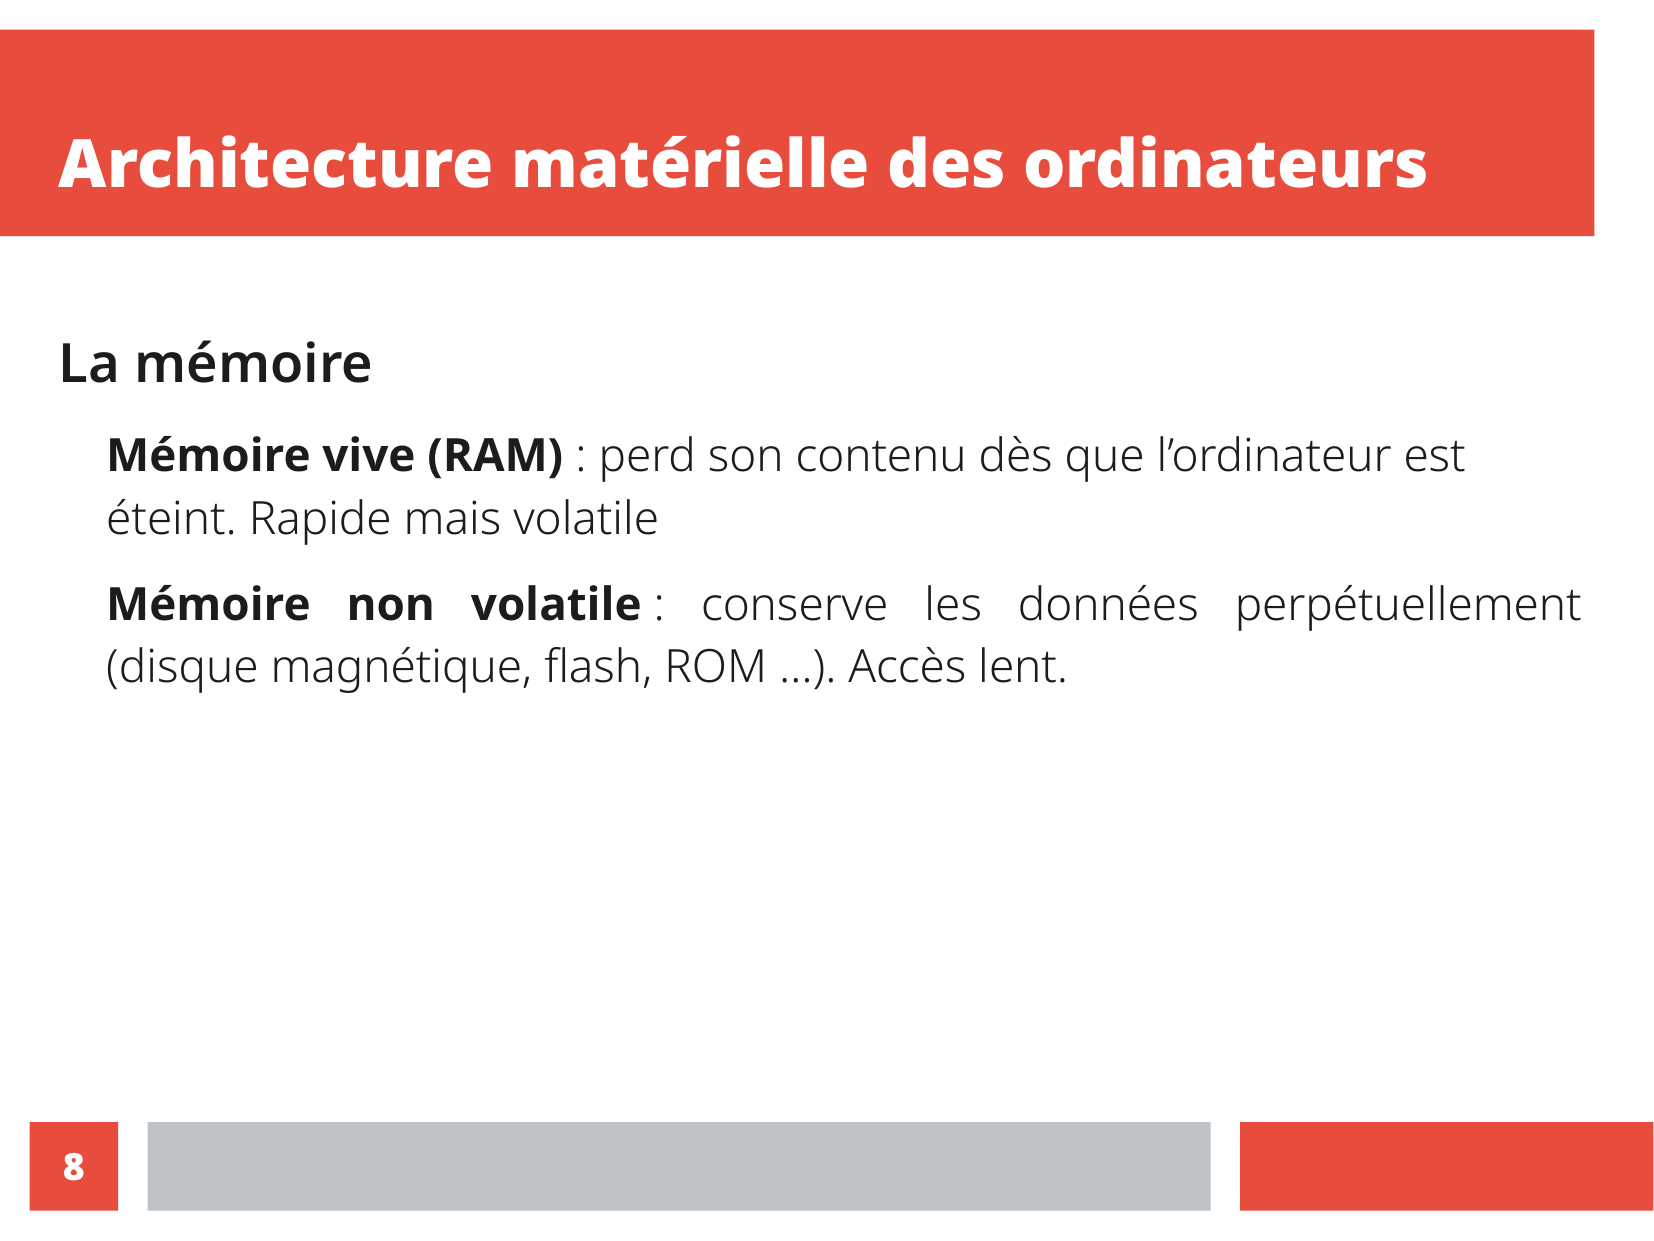

# Architecture matérielle des ordinateurs
La mémoire
Mémoire vive (RAM) : perd son contenu dès que l’ordinateur est éteint. Rapide mais volatile
Mémoire non volatile : conserve les données perpétuellement (disque magnétique, flash, ROM …). Accès lent.
8